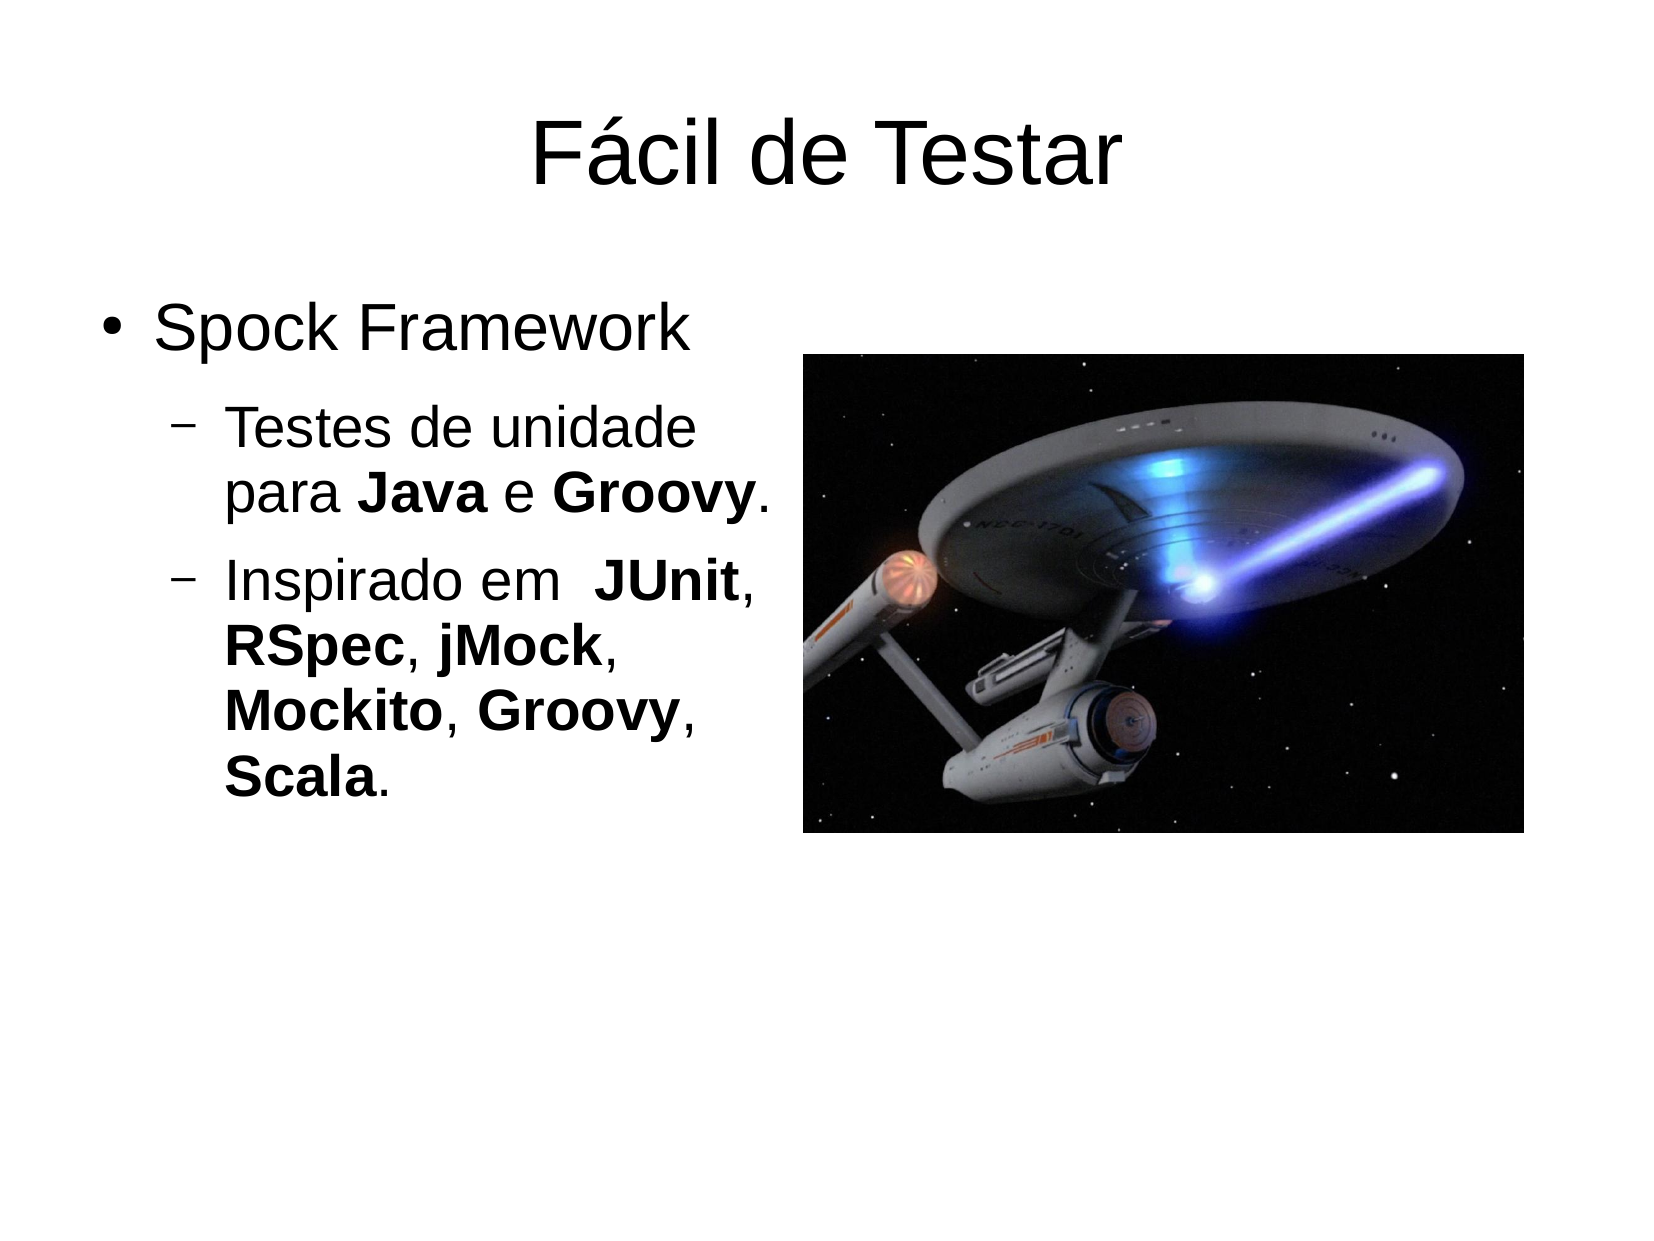

# Fácil de Testar
Spock Framework
Testes de unidade para Java e Groovy.
Inspirado em JUnit, RSpec, jMock, Mockito, Groovy, Scala.